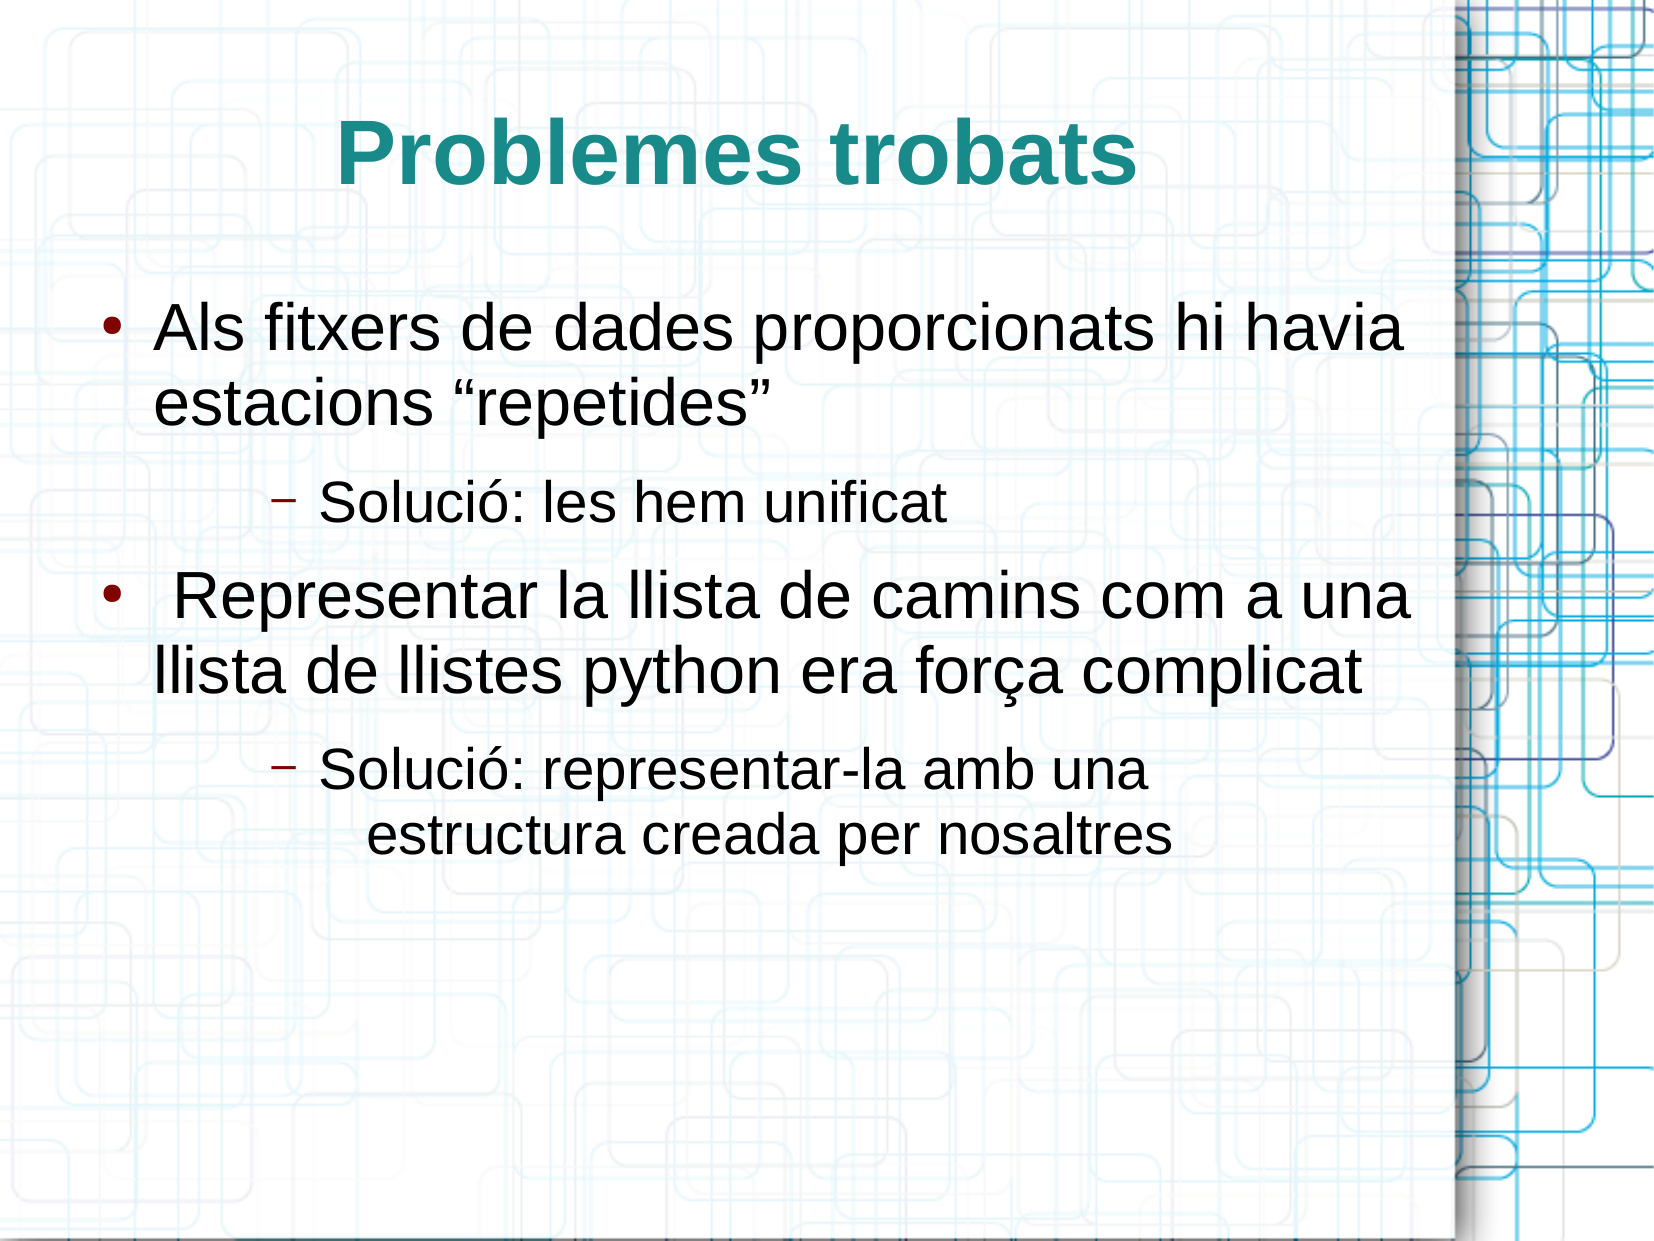

# Problemes trobats
Als fitxers de dades proporcionats hi havia estacions “repetides”
Solució: les hem unificat
 Representar la llista de camins com a una llista de llistes python era força complicat
Solució: representar-la amb una estructura creada per nosaltres